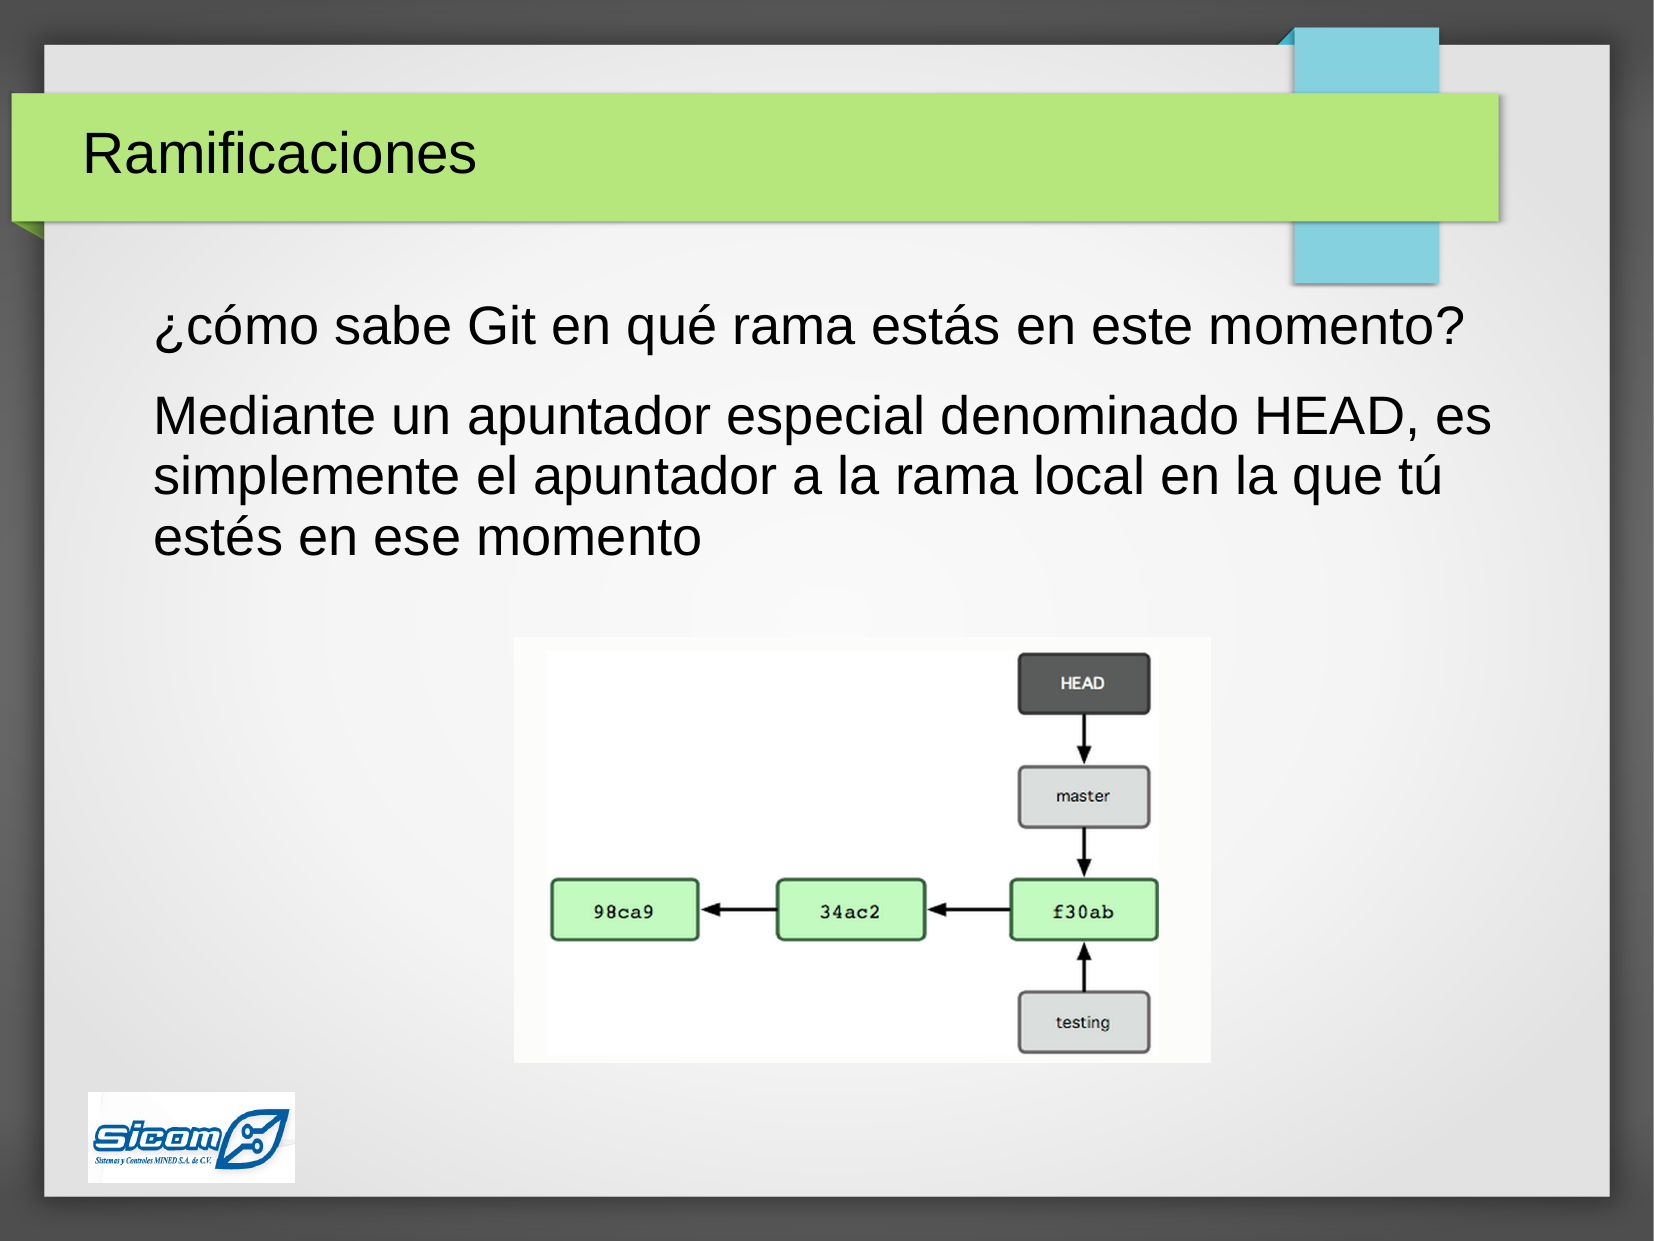

# Ramificaciones
¿cómo sabe Git en qué rama estás en este momento?
Mediante un apuntador especial denominado HEAD, es simplemente el apuntador a la rama local en la que tú estés en ese momento